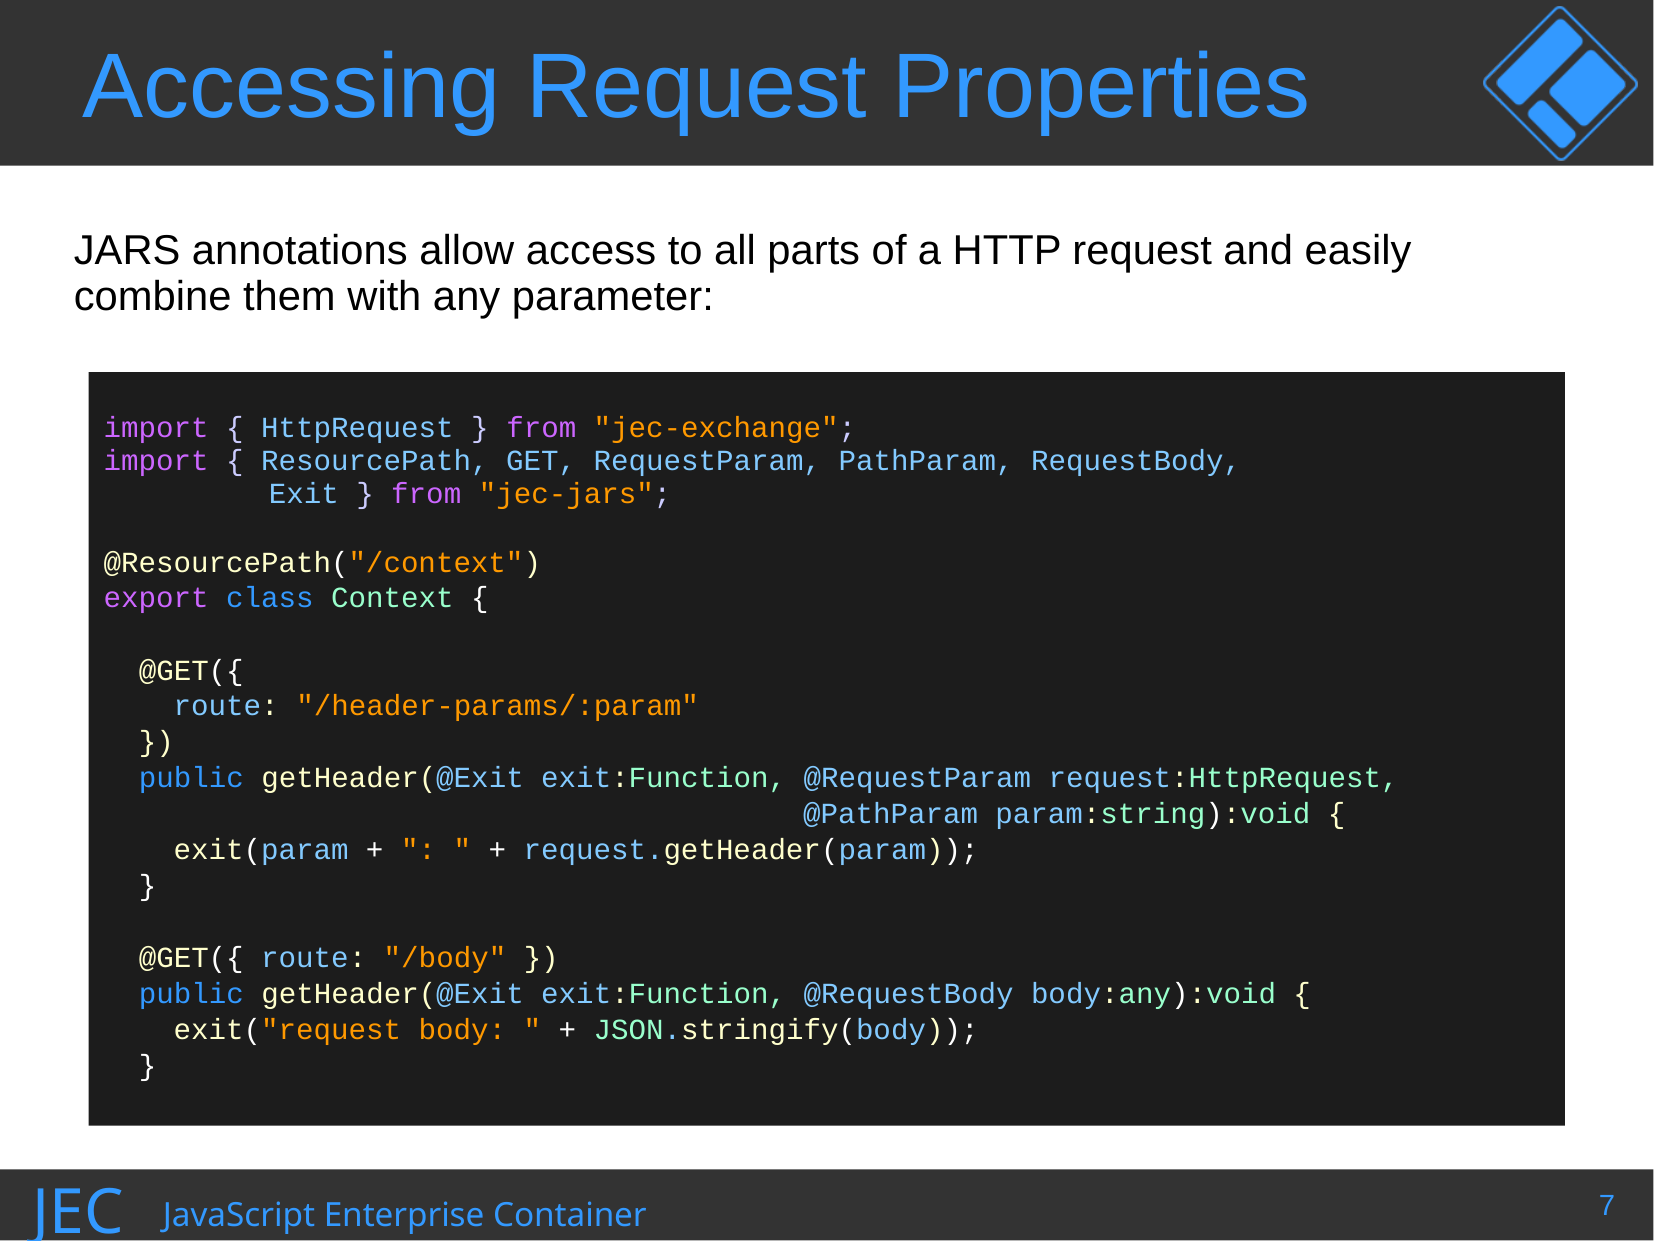

# Accessing Request Properties
JARS annotations allow access to all parts of a HTTP request and easily combine them with any parameter:
import { HttpRequest } from "jec-exchange";
import { ResourcePath, GET, RequestParam, PathParam, RequestBody,
		 Exit } from "jec-jars";
@ResourcePath("/context")
export class Context {
 @GET({
 route: "/header-params/:param"
 })
 public getHeader(@Exit exit:Function, @RequestParam request:HttpRequest,
									 @PathParam param:string):void {
 exit(param + ": " + request.getHeader(param));
 }
 @GET({ route: "/body" })
 public getHeader(@Exit exit:Function, @RequestBody body:any):void {
 exit("request body: " + JSON.stringify(body));
 }
JEC
7
JavaScript Enterprise Container